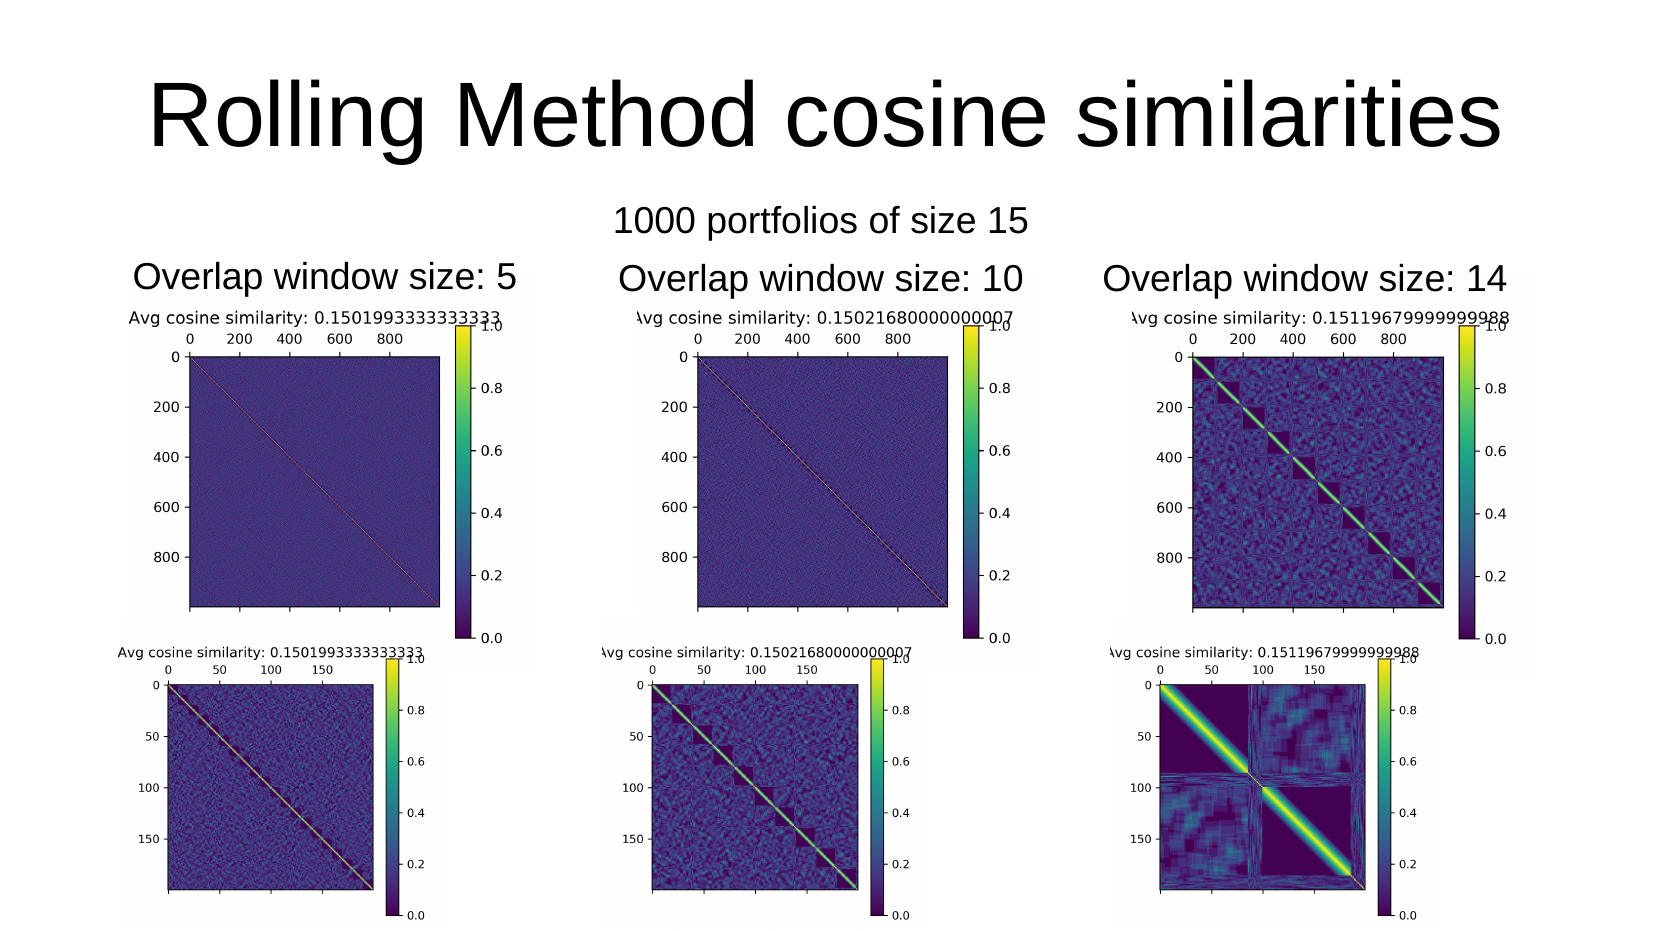

# Rolling Method cosine similarities
1000 portfolios of size 15
Overlap window size: 5
Overlap window size: 10
Overlap window size: 14